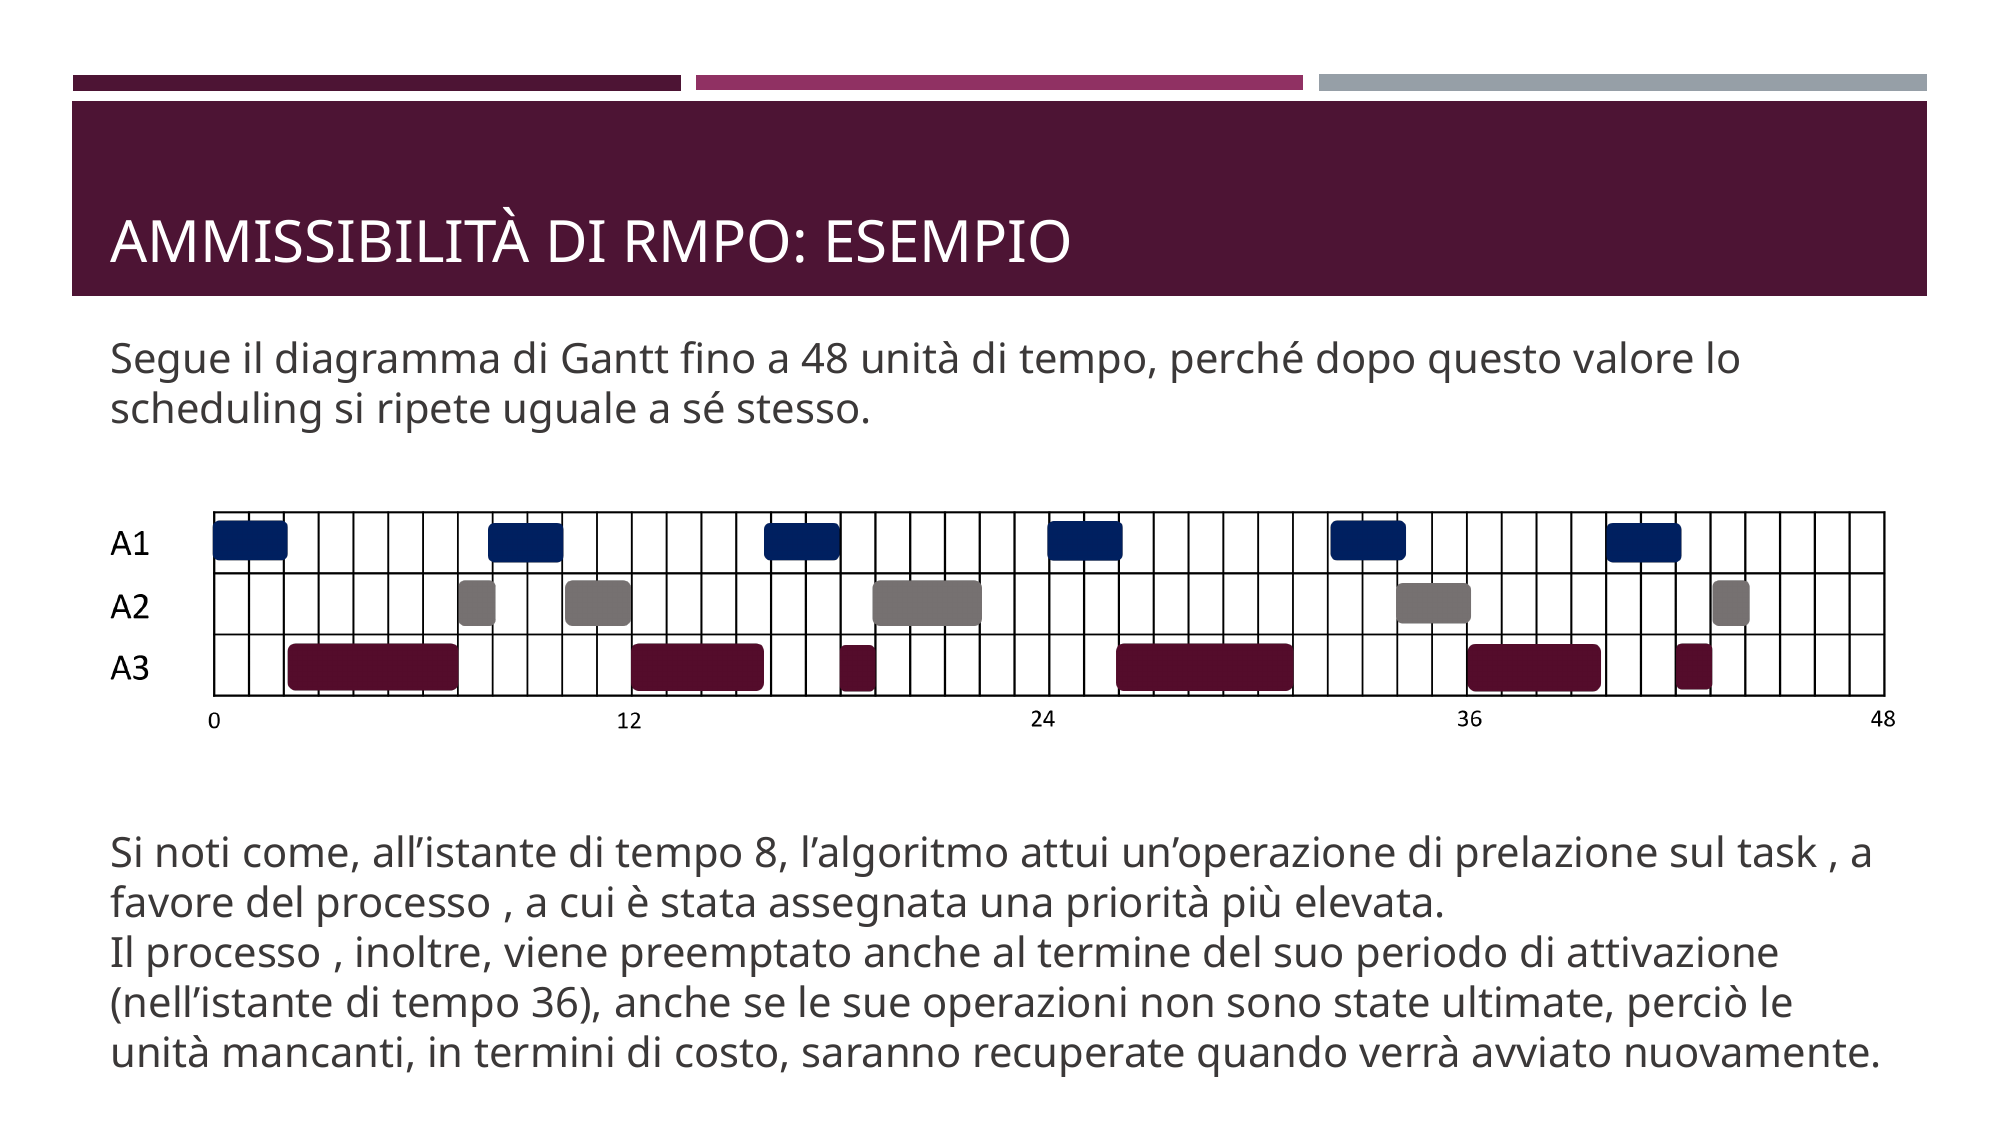

# Ammissibilità di RMPO: esempio
Segue il diagramma di Gantt fino a 48 unità di tempo, perché dopo questo valore lo scheduling si ripete uguale a sé stesso.
Si noti come, all’istante di tempo 8, l’algoritmo attui un’operazione di prelazione sul task , a favore del processo , a cui è stata assegnata una priorità più elevata.
Il processo , inoltre, viene preemptato anche al termine del suo periodo di attivazione (nell’istante di tempo 36), anche se le sue operazioni non sono state ultimate, perciò le unità mancanti, in termini di costo, saranno recuperate quando verrà avviato nuovamente.